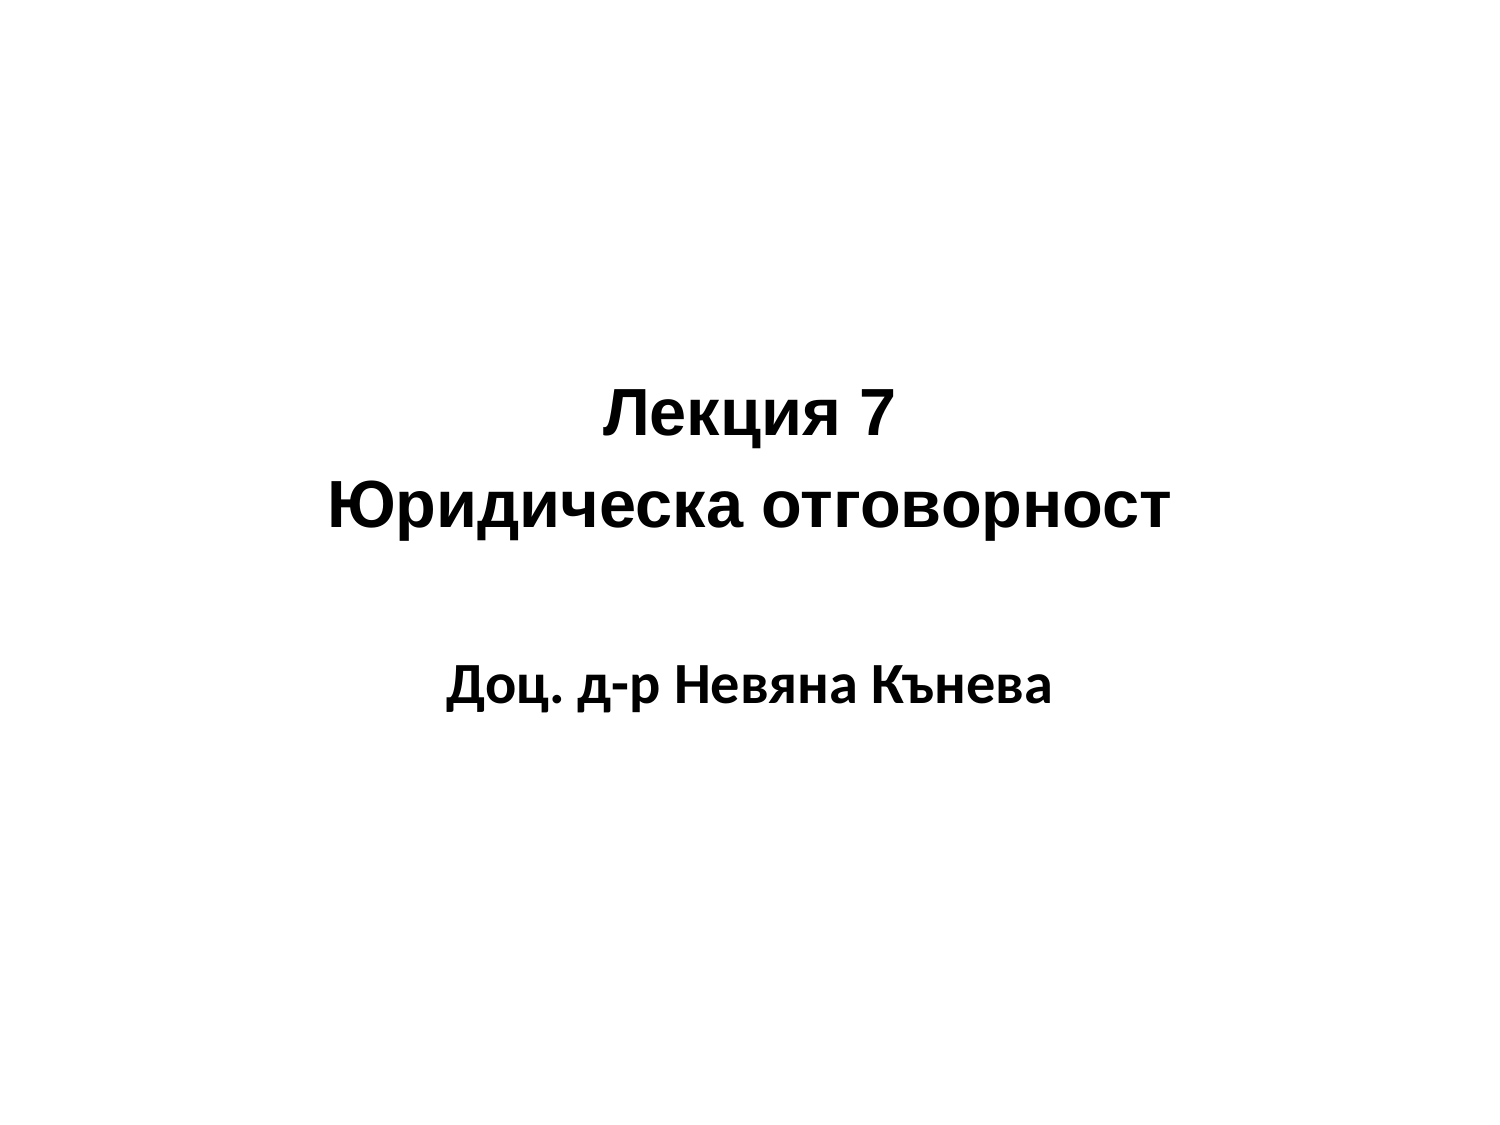

# Лекция 7 Юридическа отговорност
Доц. д-р Невяна Кънева